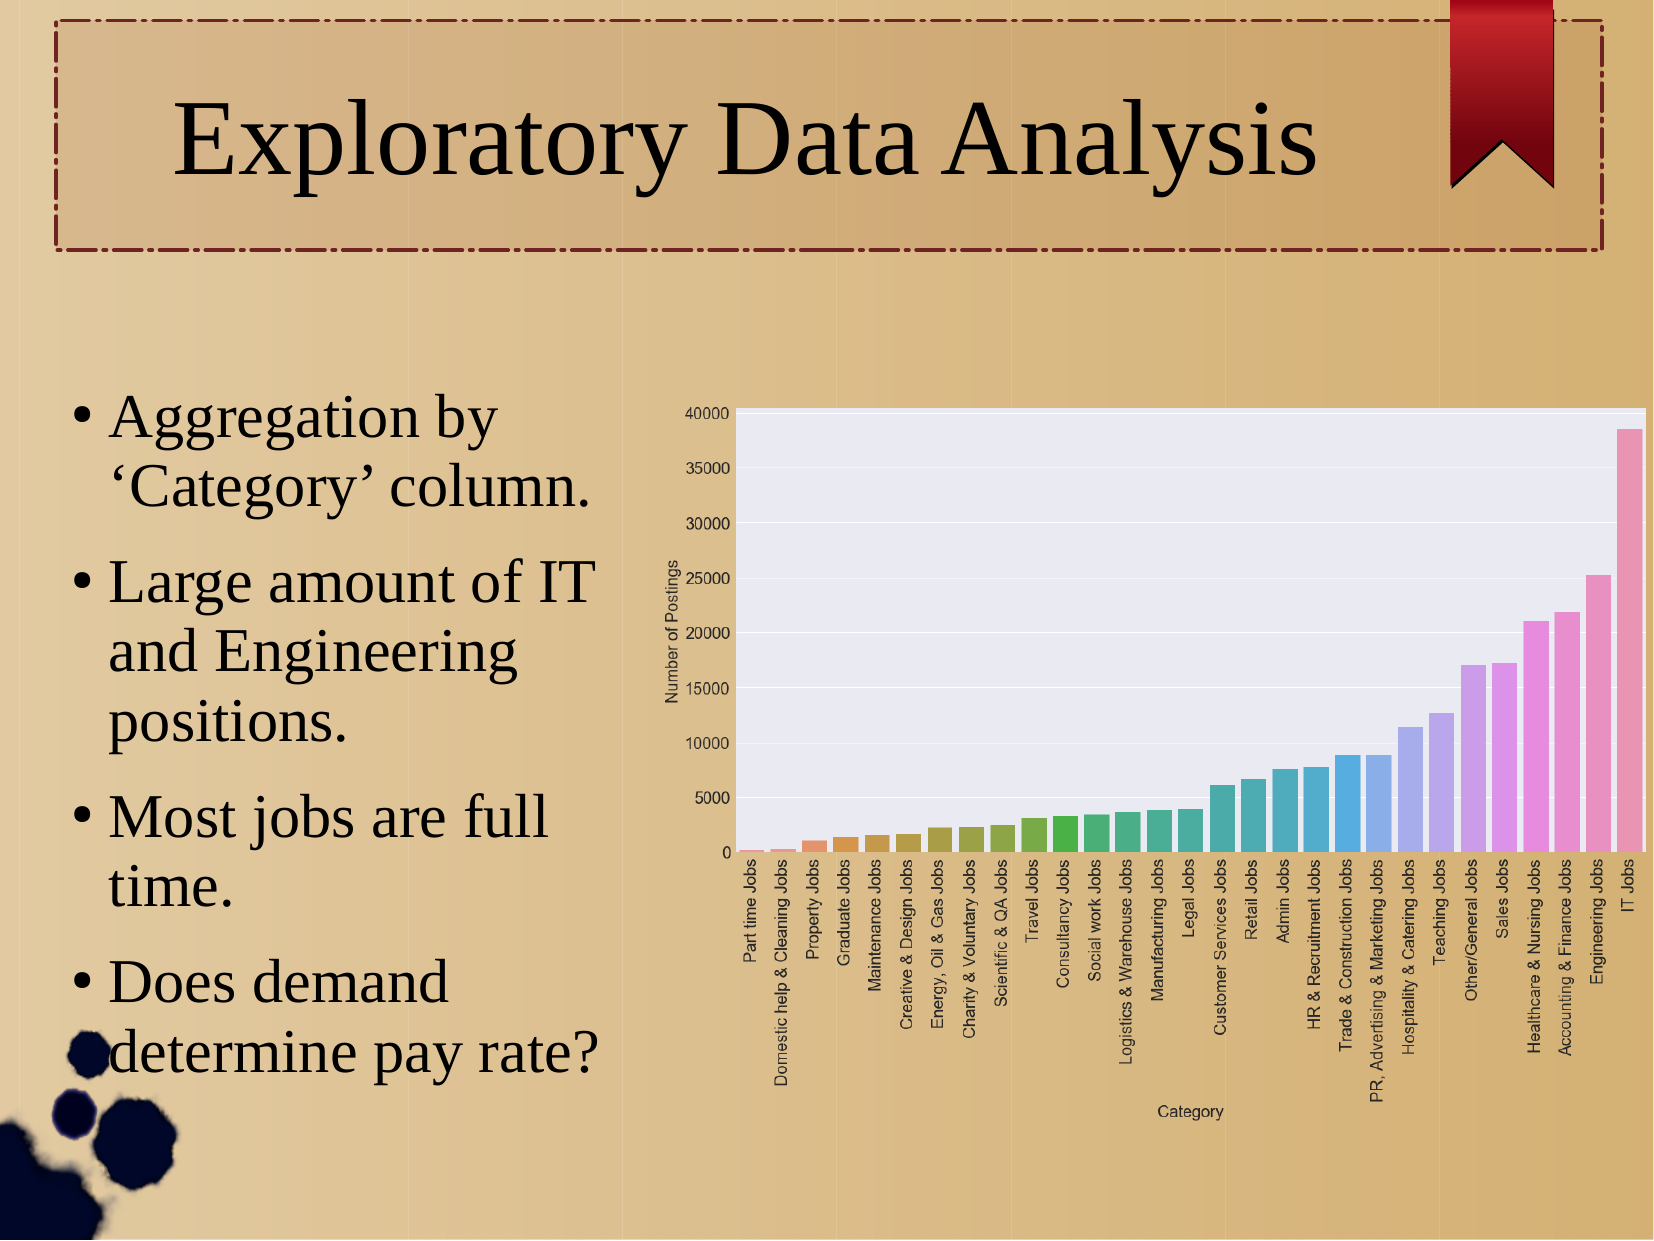

# Exploratory Data Analysis
Aggregation by ‘Category’ column.
Large amount of IT and Engineering positions.
Most jobs are full time.
Does demand determine pay rate?